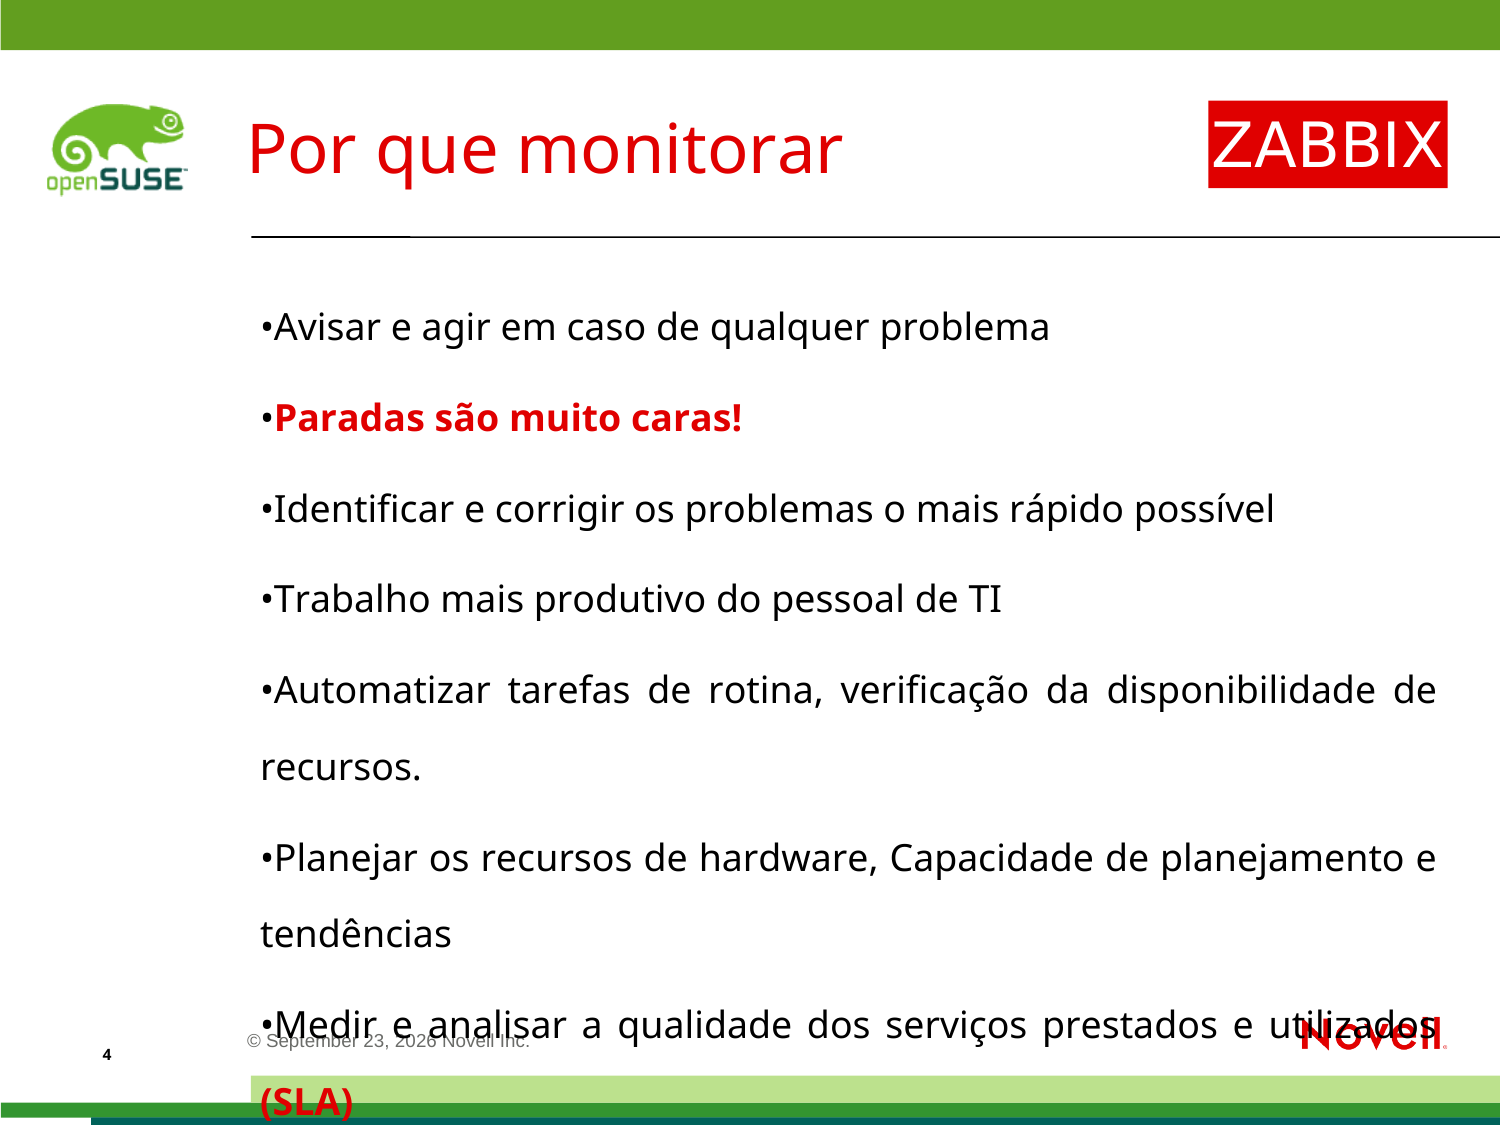

# Por que monitorar
ZABBIX
Avisar e agir em caso de qualquer problema
Paradas são muito caras!
Identificar e corrigir os problemas o mais rápido possível
Trabalho mais produtivo do pessoal de TI
Automatizar tarefas de rotina, verificação da disponibilidade de recursos.
Planejar os recursos de hardware, Capacidade de planejamento e tendências
Medir e analisar a qualidade dos serviços prestados e utilizados (SLA)